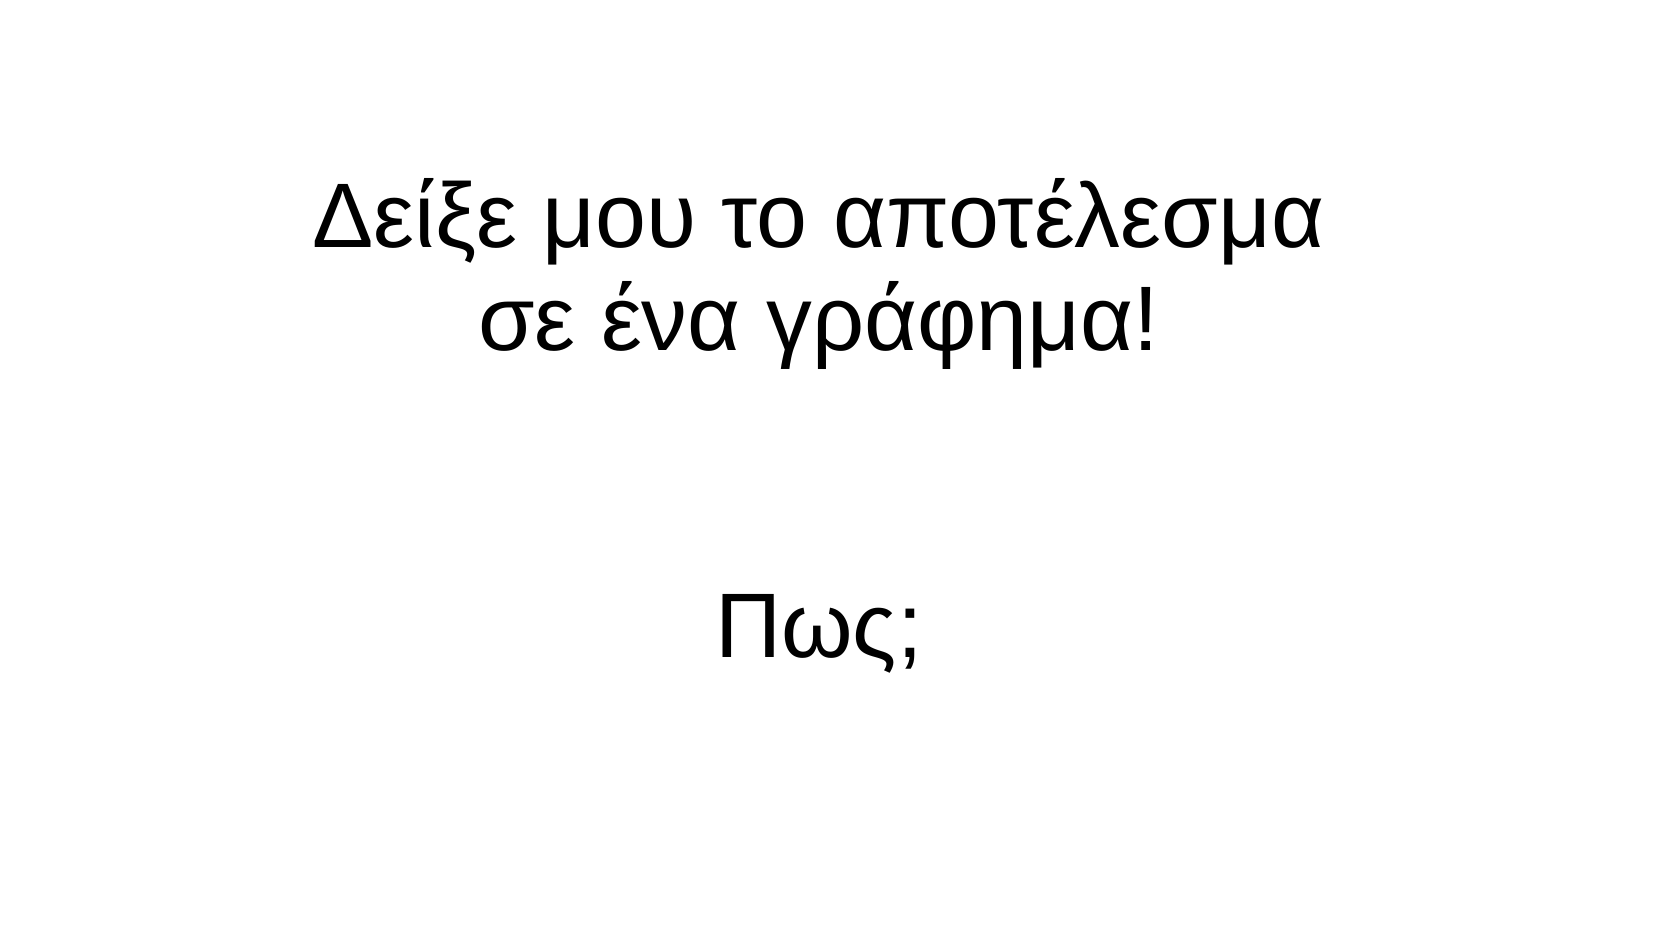

# Δείξε μου το αποτέλεσμα σε ένα γράφημα! Πως;